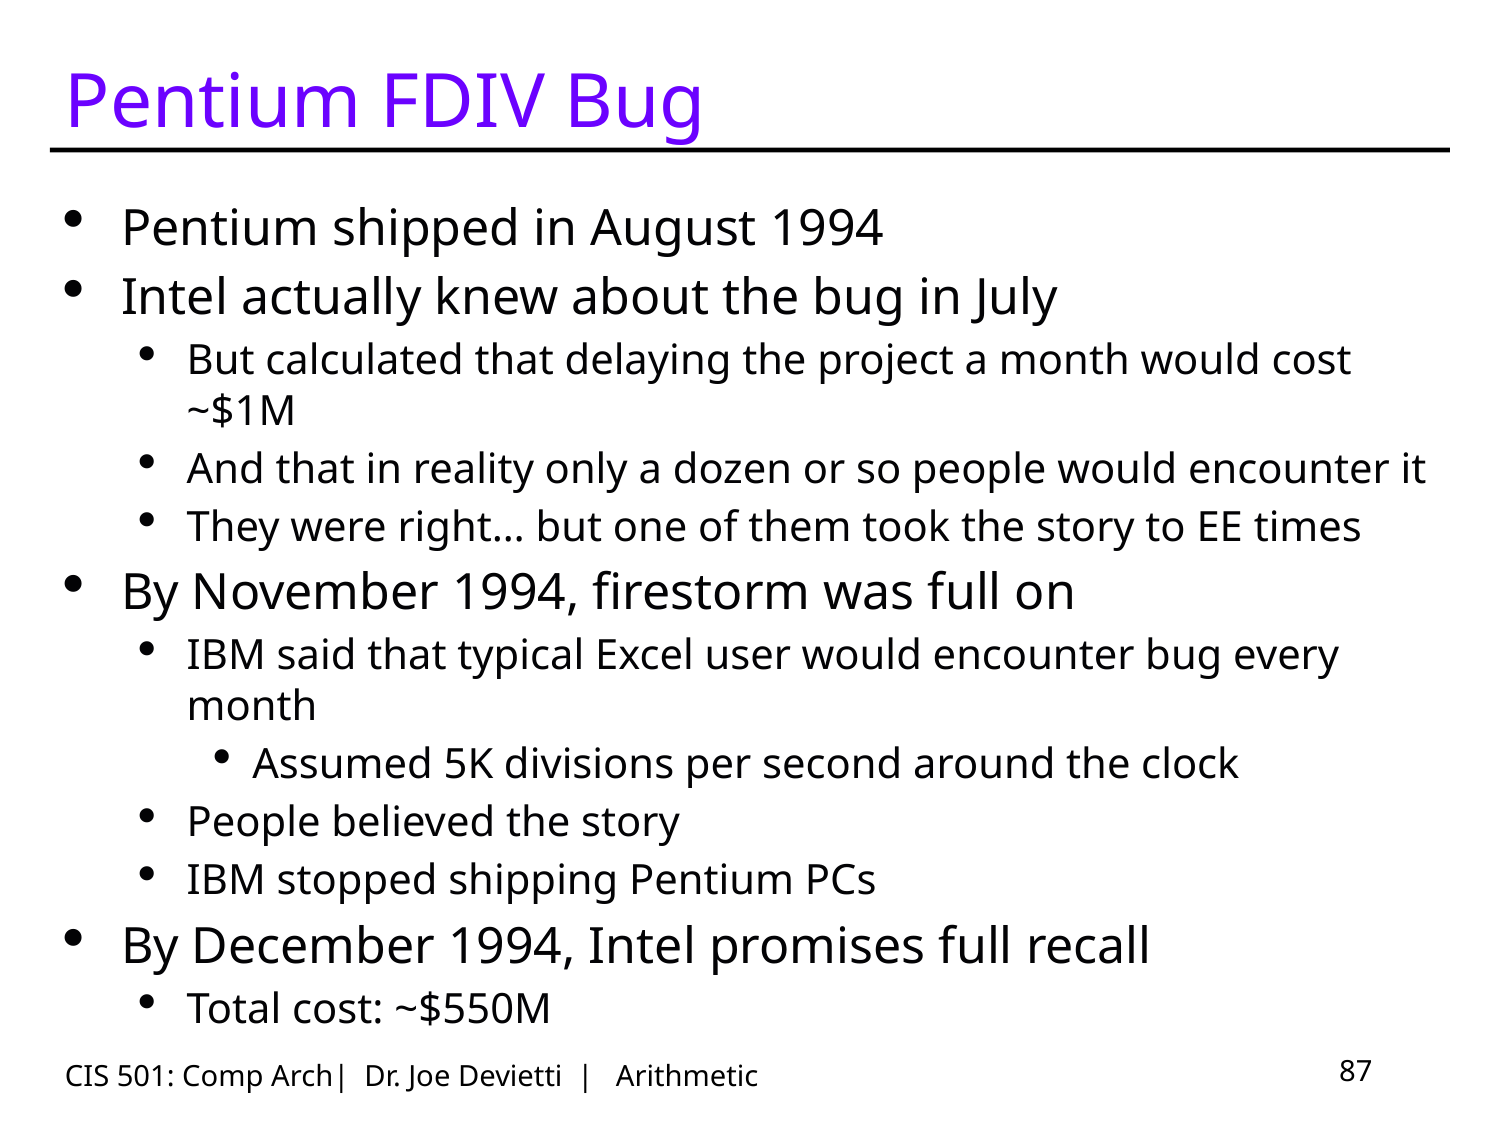

Pentium FDIV Bug
Pentium shipped in August 1994
Intel actually knew about the bug in July
But calculated that delaying the project a month would cost ~$1M
And that in reality only a dozen or so people would encounter it
They were right… but one of them took the story to EE times
By November 1994, firestorm was full on
IBM said that typical Excel user would encounter bug every month
Assumed 5K divisions per second around the clock
People believed the story
IBM stopped shipping Pentium PCs
By December 1994, Intel promises full recall
Total cost: ~$550M
CIS 501: Comp Arch| Dr. Joe Devietti | Arithmetic